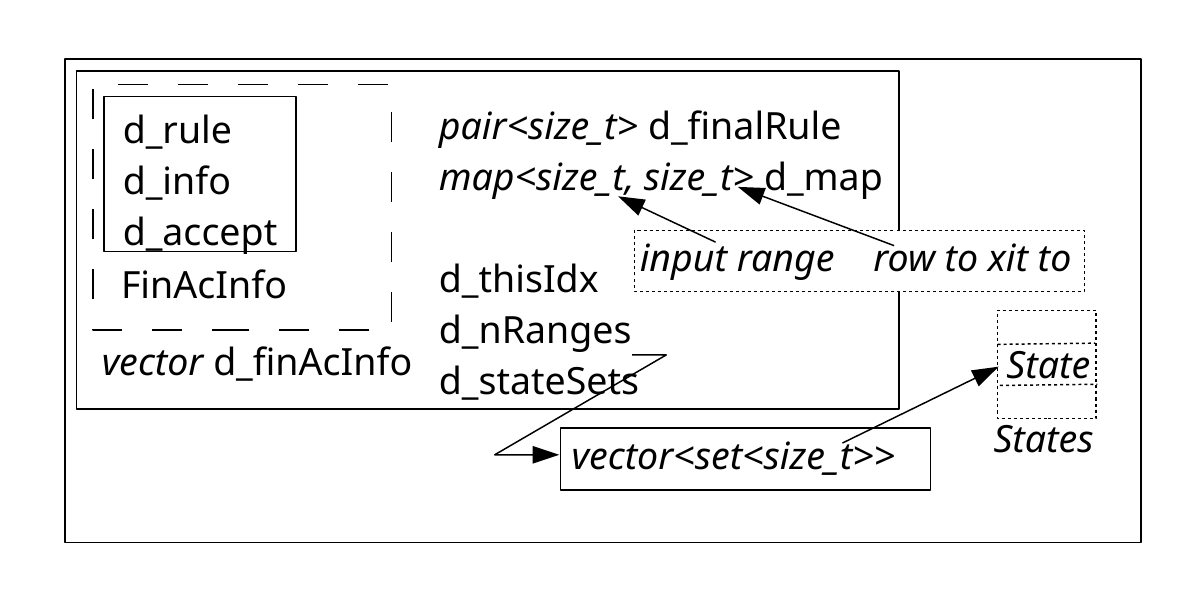

pair<size_t> d_finalRule
map<size_t, size_t> d_map
d_thisIdx
d_nRanges
d_stateSets
d_rule
d_info
d_accept
input range row to xit to
FinAcInfo
vector d_finAcInfo
State
States
vector<set<size_t>>